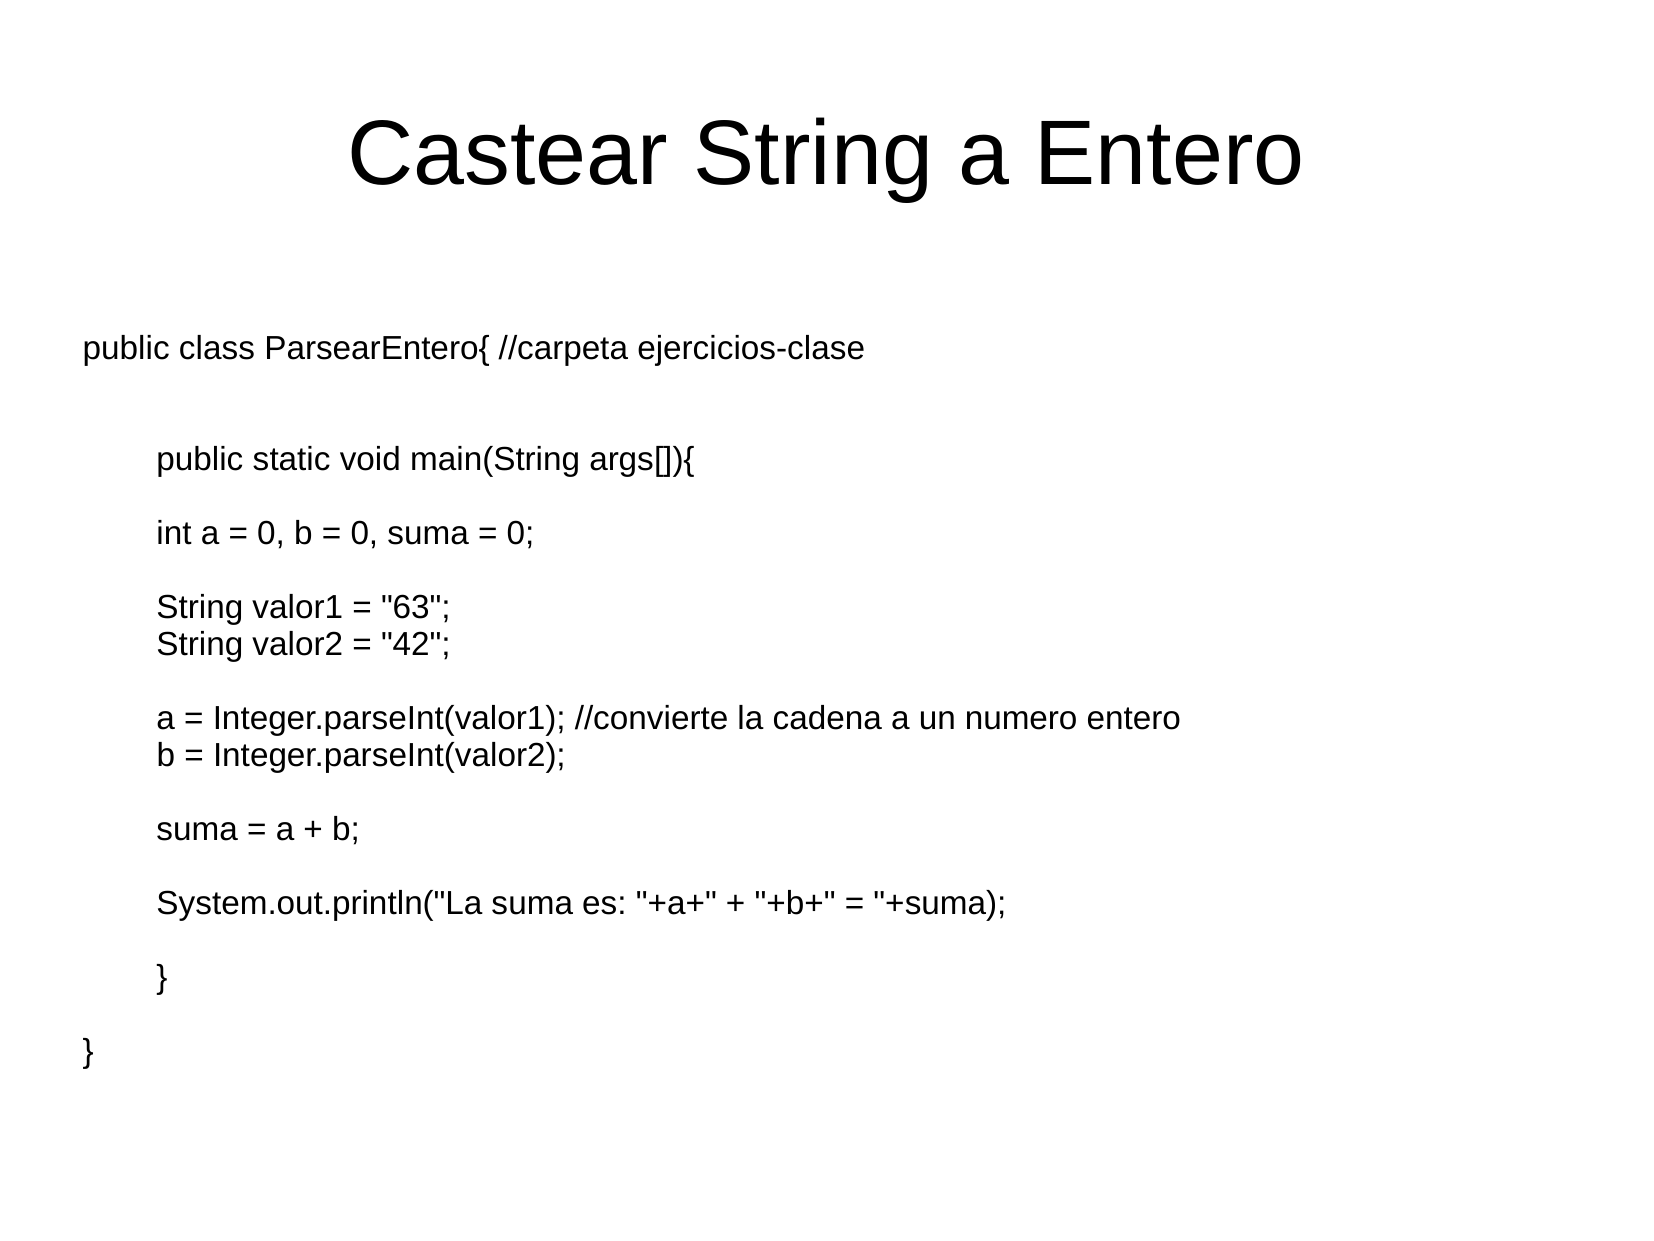

# Castear String a Entero
public class ParsearEntero{ //carpeta ejercicios-clase
	public static void main(String args[]){
	int a = 0, b = 0, suma = 0;
	String valor1 = "63";
	String valor2 = "42";
	a = Integer.parseInt(valor1); //convierte la cadena a un numero entero
 b = Integer.parseInt(valor2);
	suma = a + b;
	System.out.println("La suma es: "+a+" + "+b+" = "+suma);
	}
}